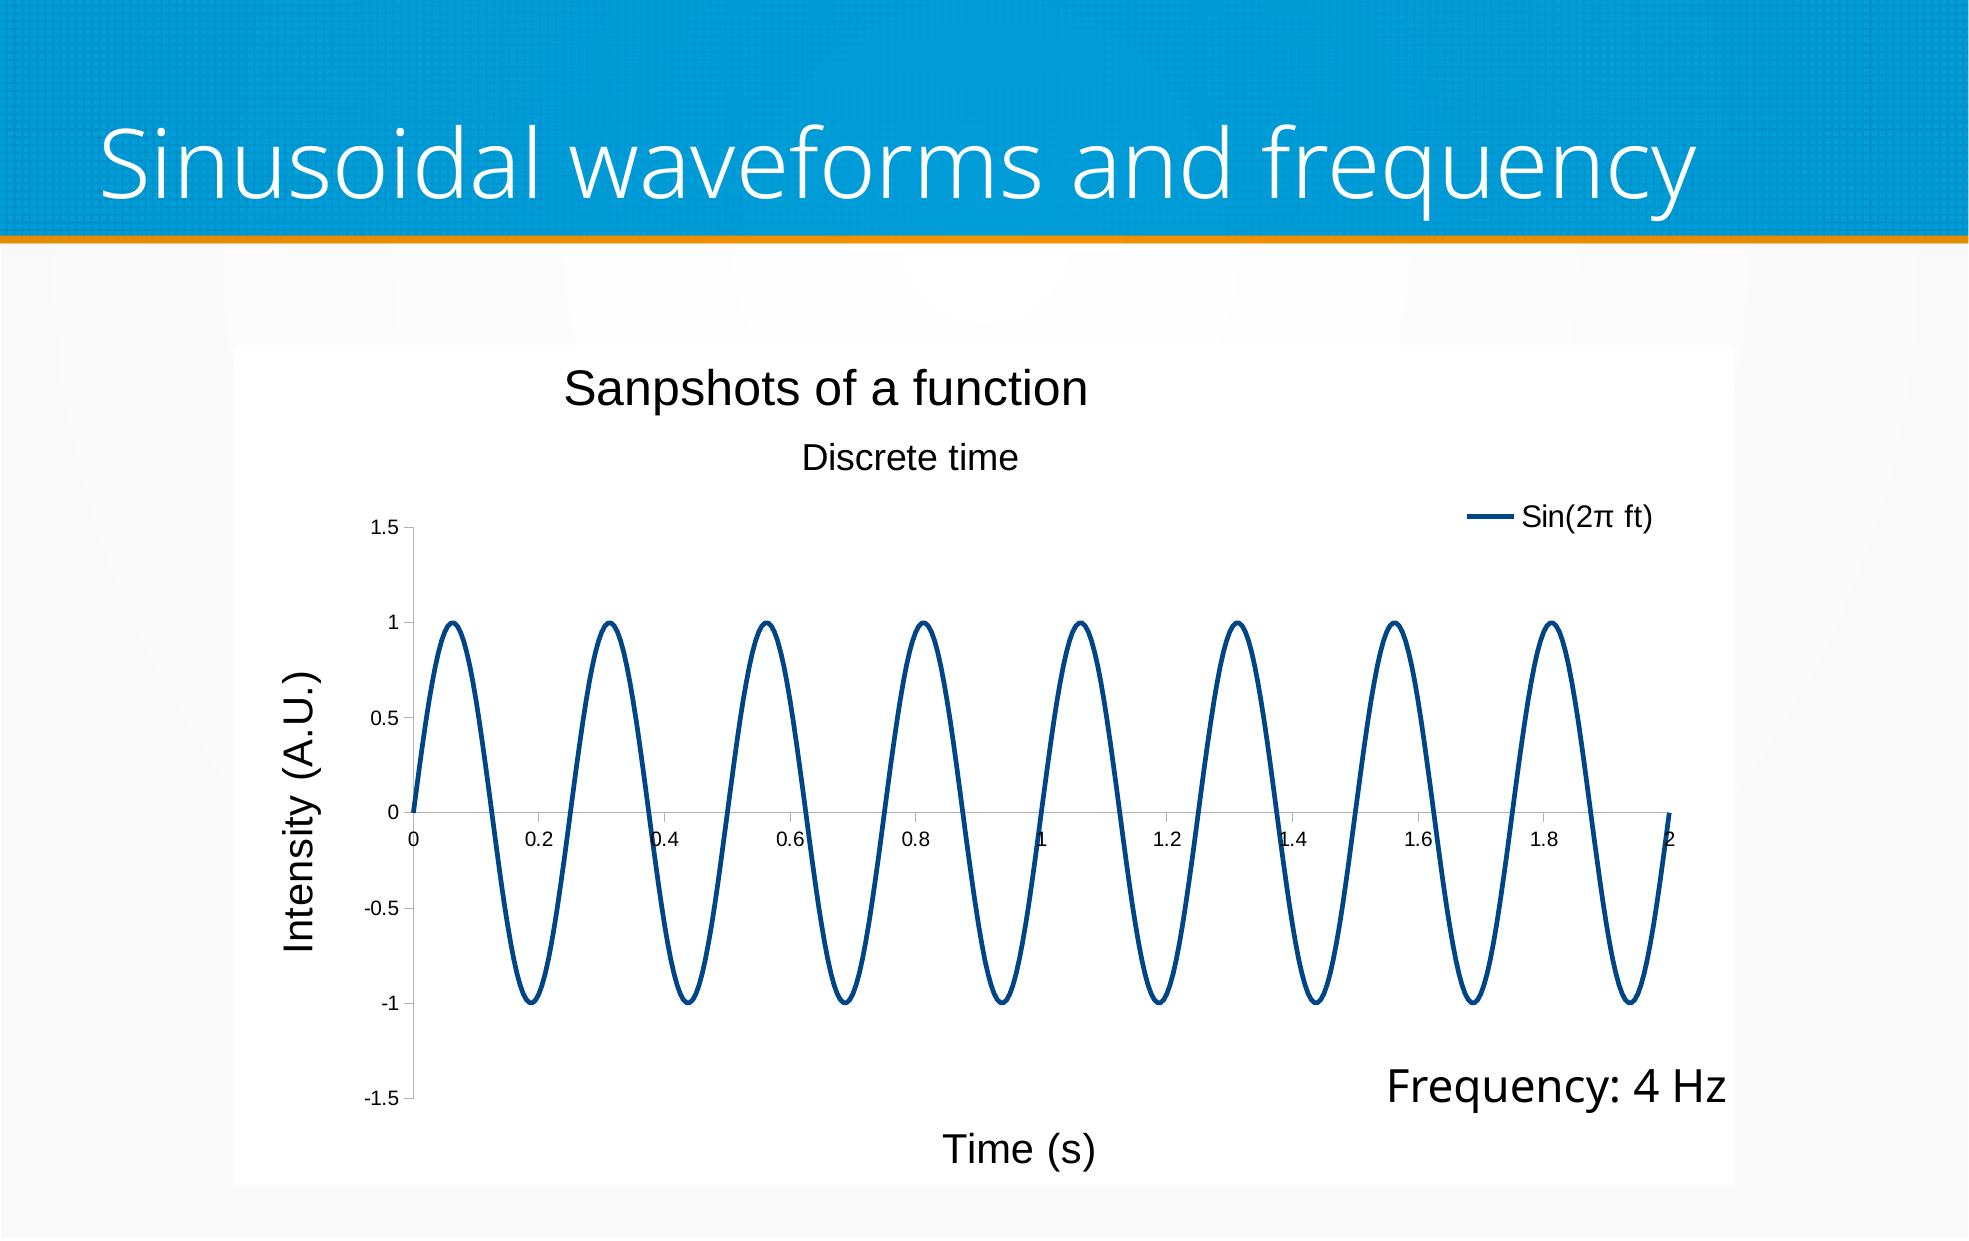

# Sinusoidal waveforms and frequency
### Chart: Sanpshots of a function
Discrete time
| Category | Sin(2π ft) |
|---|---|Frequency: 4 Hz